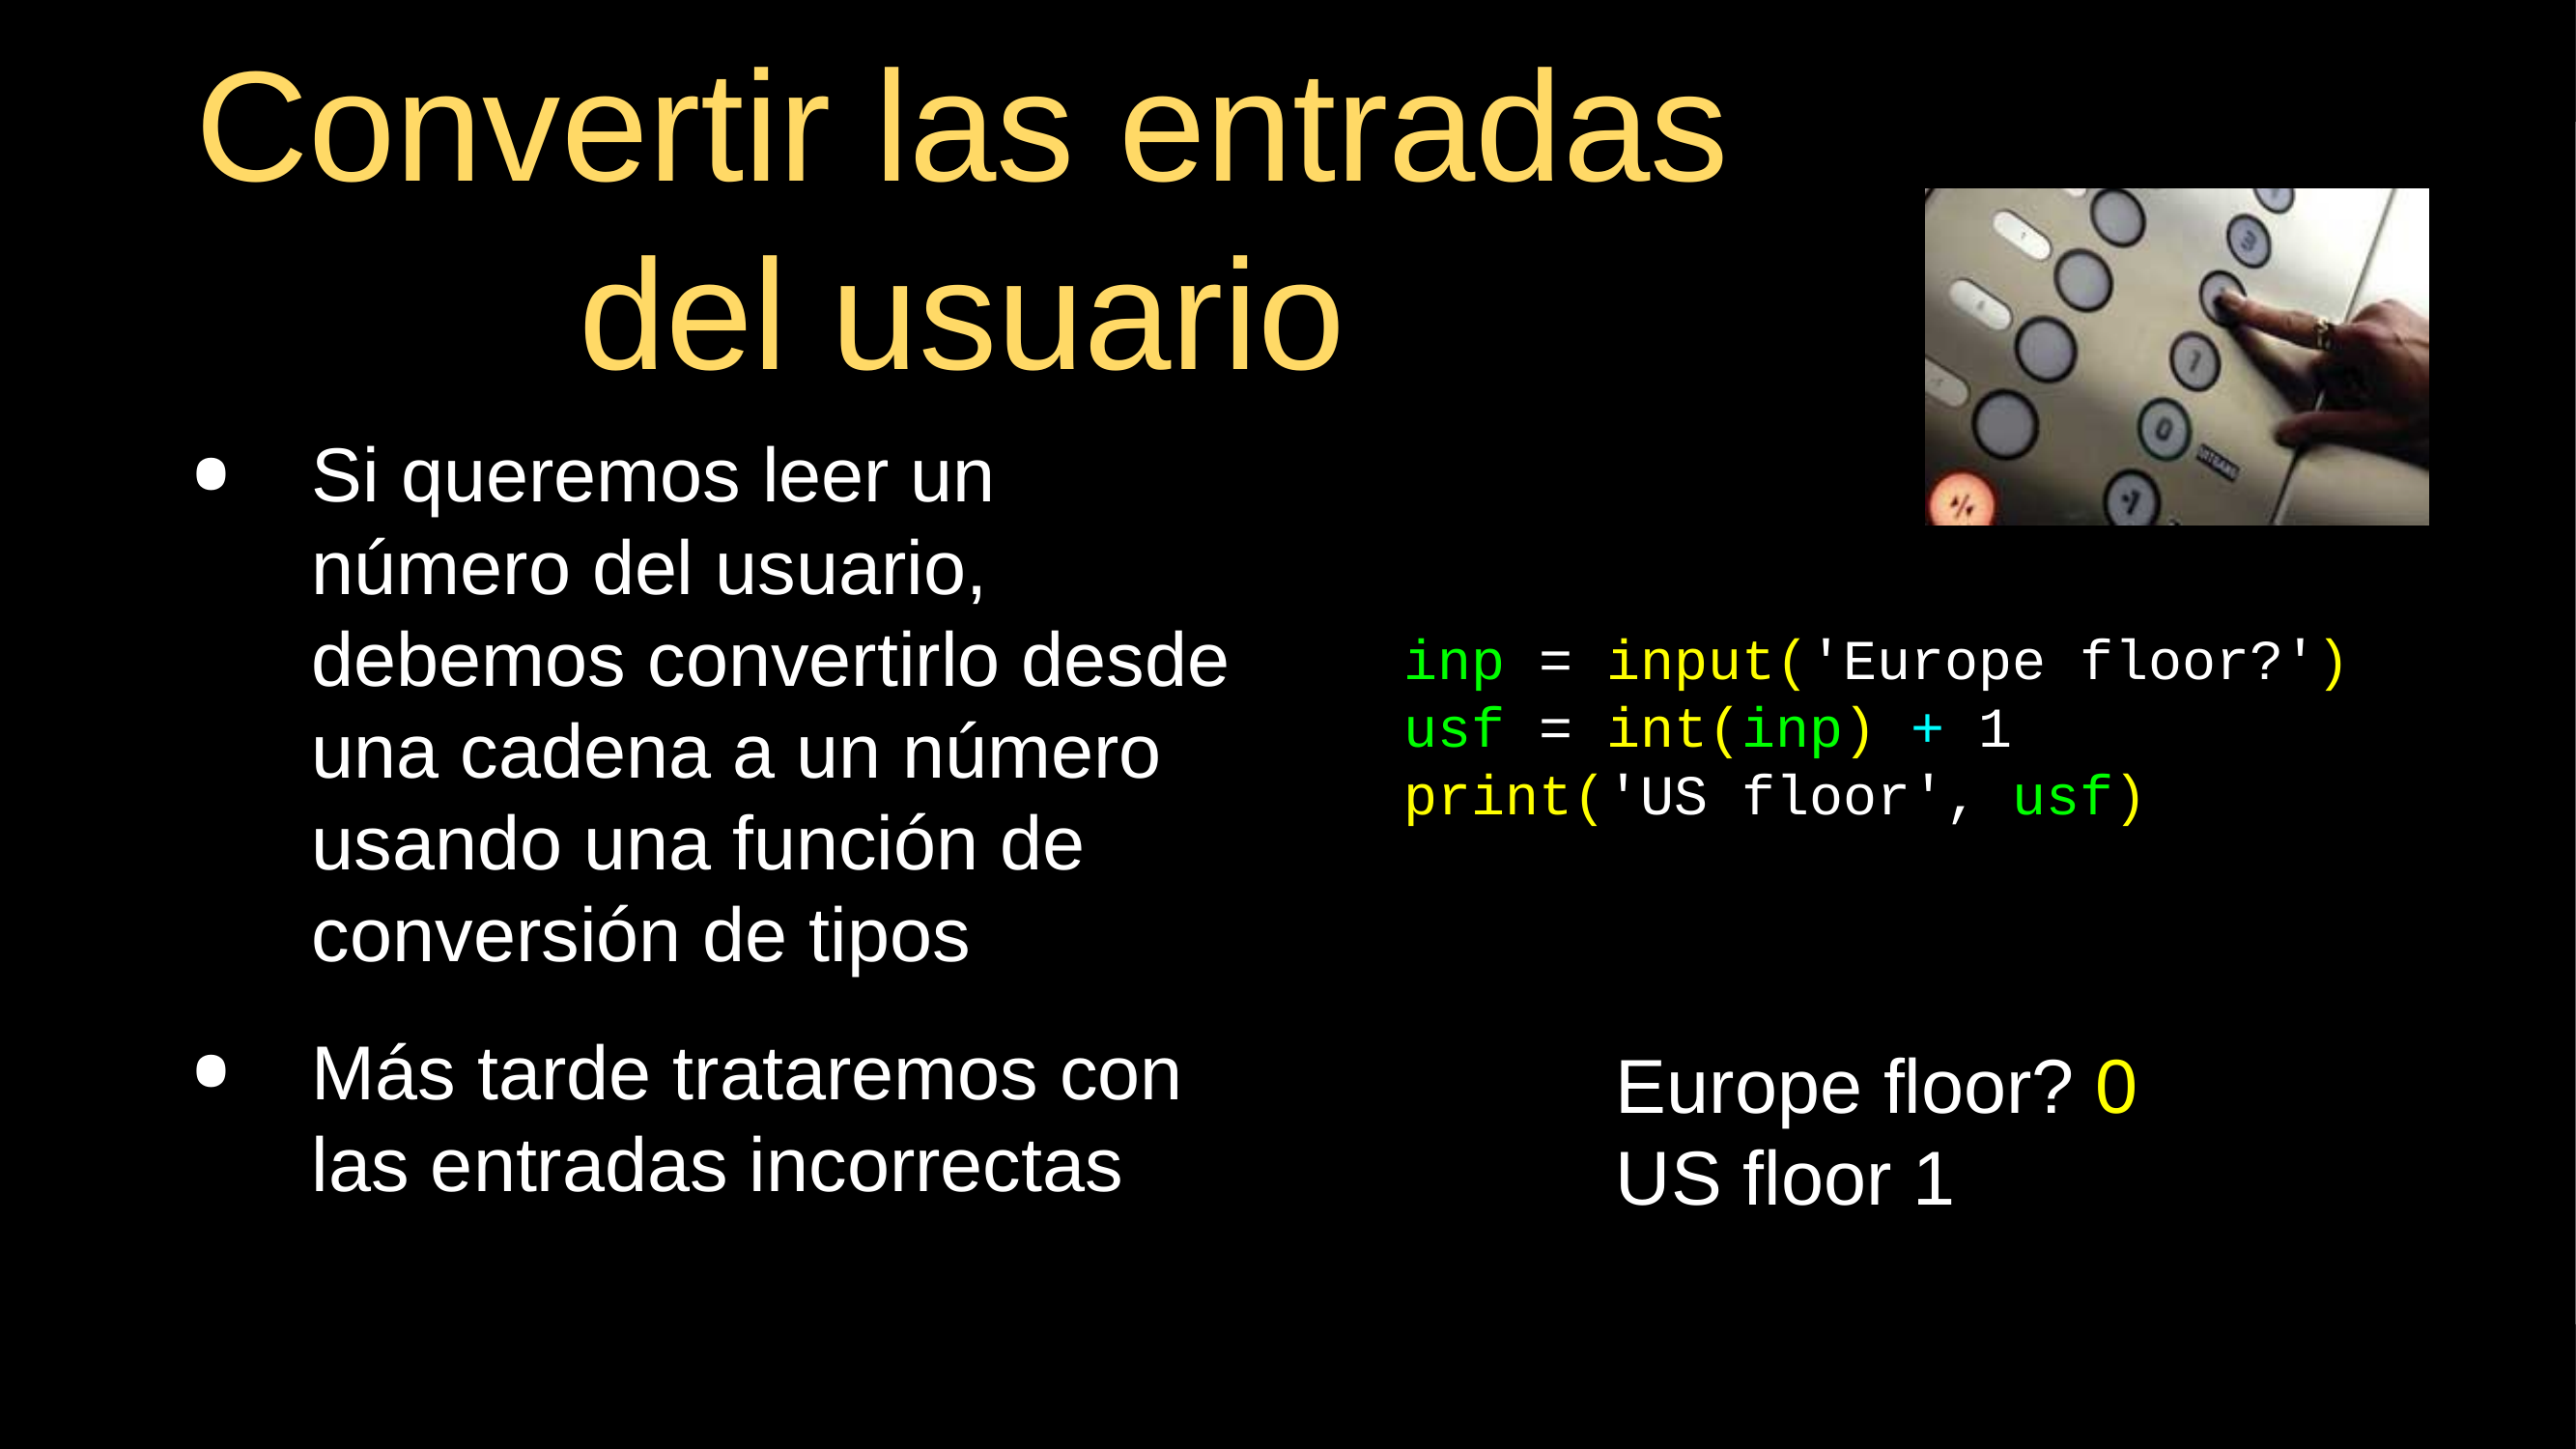

# Convertir las entradas del usuario
Si queremos leer un número del usuario, debemos convertirlo desde una cadena a un número usando una función de conversión de tipos
Más tarde trataremos con las entradas incorrectas
inp = input('Europe floor?')
usf = int(inp) + 1
print('US floor', usf)
Europe floor? 0
US floor 1